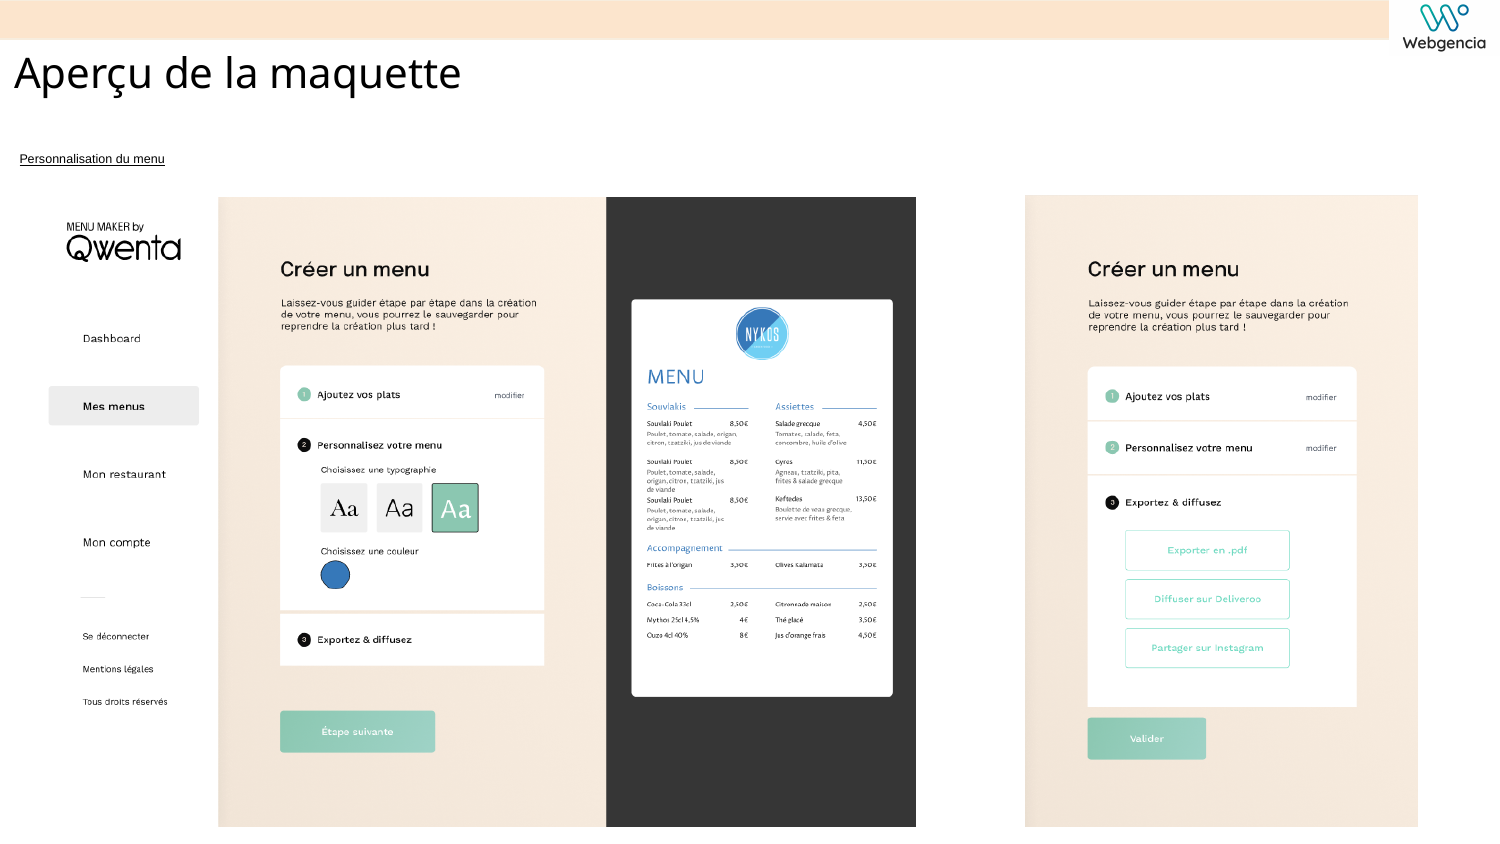

# Aperçu de la maquette
Personnalisation du menu